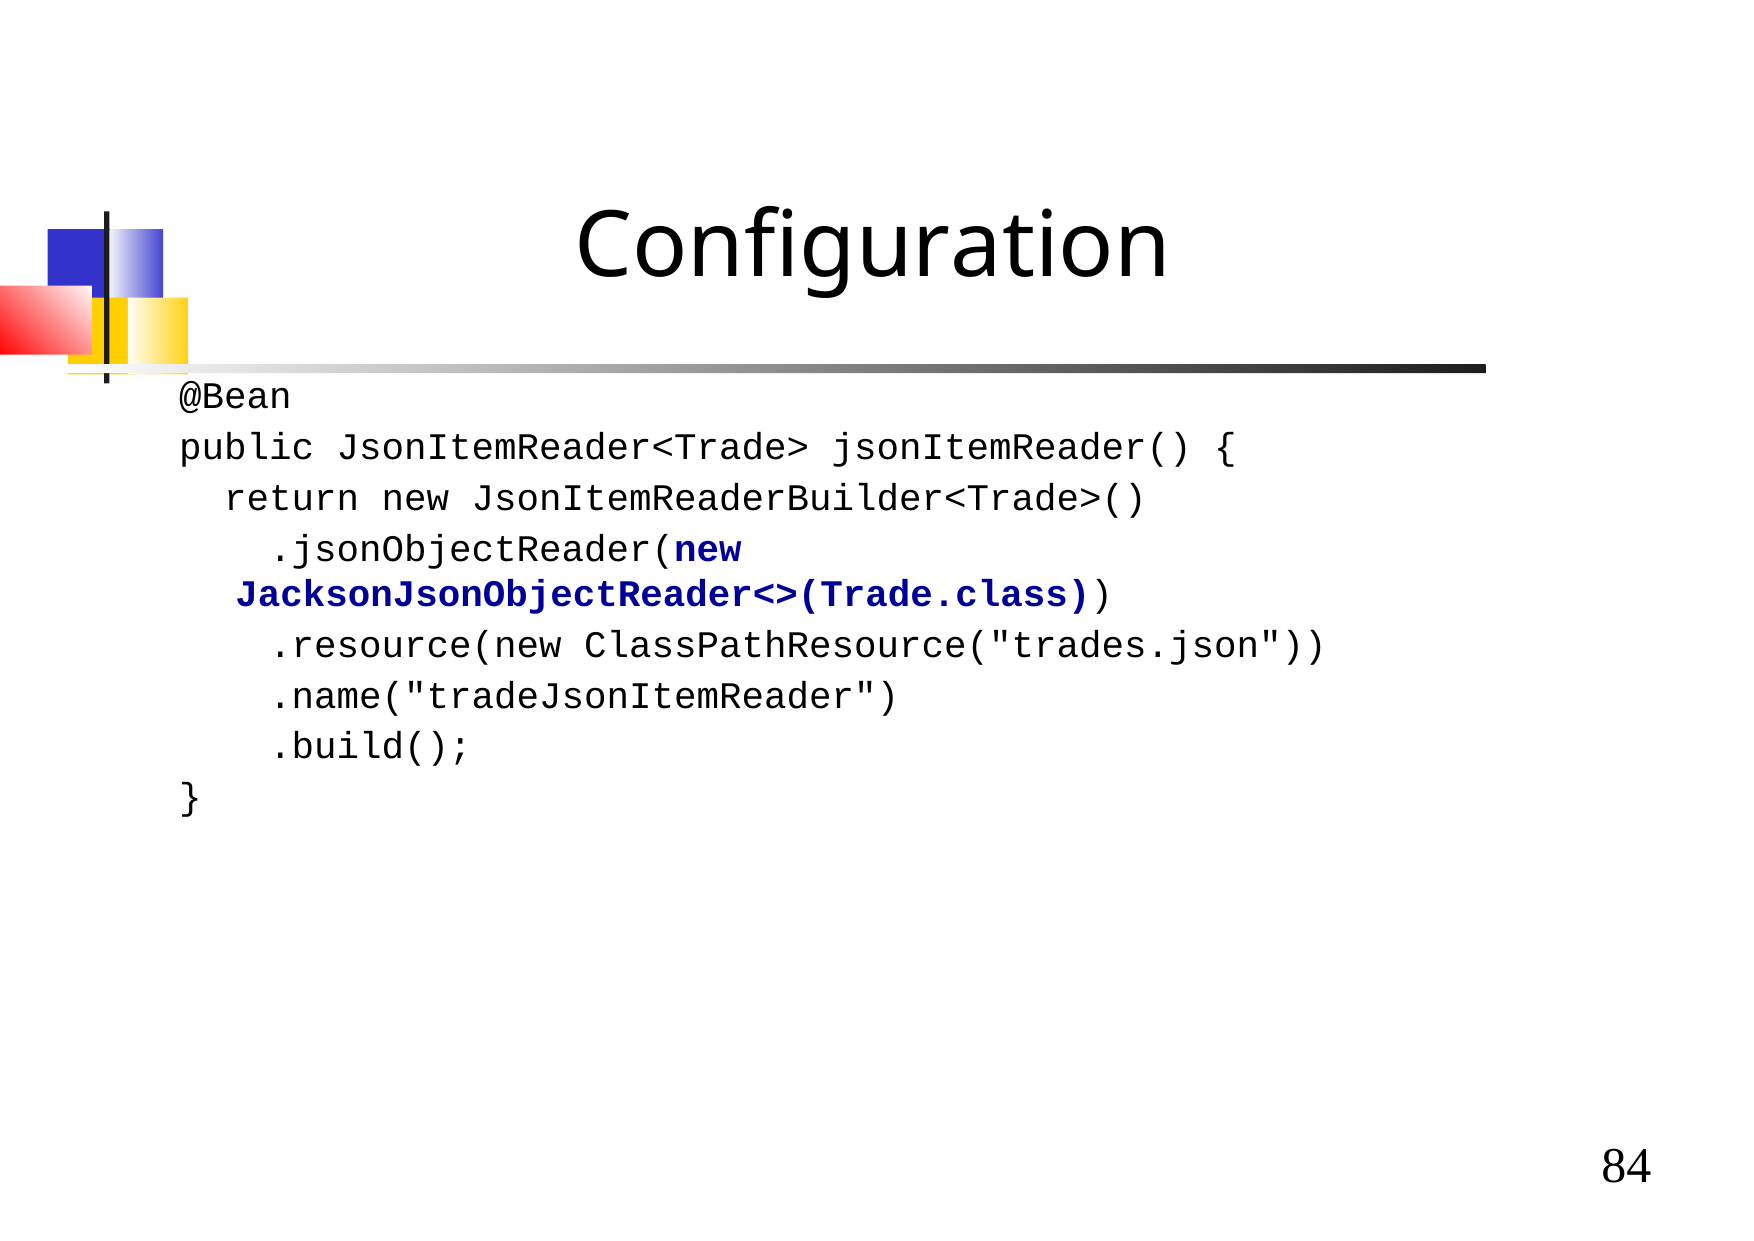

# Configuration
@Bean
public JsonItemReader<Trade> jsonItemReader() {
 return new JsonItemReaderBuilder<Trade>()
 .jsonObjectReader(new JacksonJsonObjectReader<>(Trade.class))
 .resource(new ClassPathResource("trades.json"))
 .name("tradeJsonItemReader")
 .build();
}